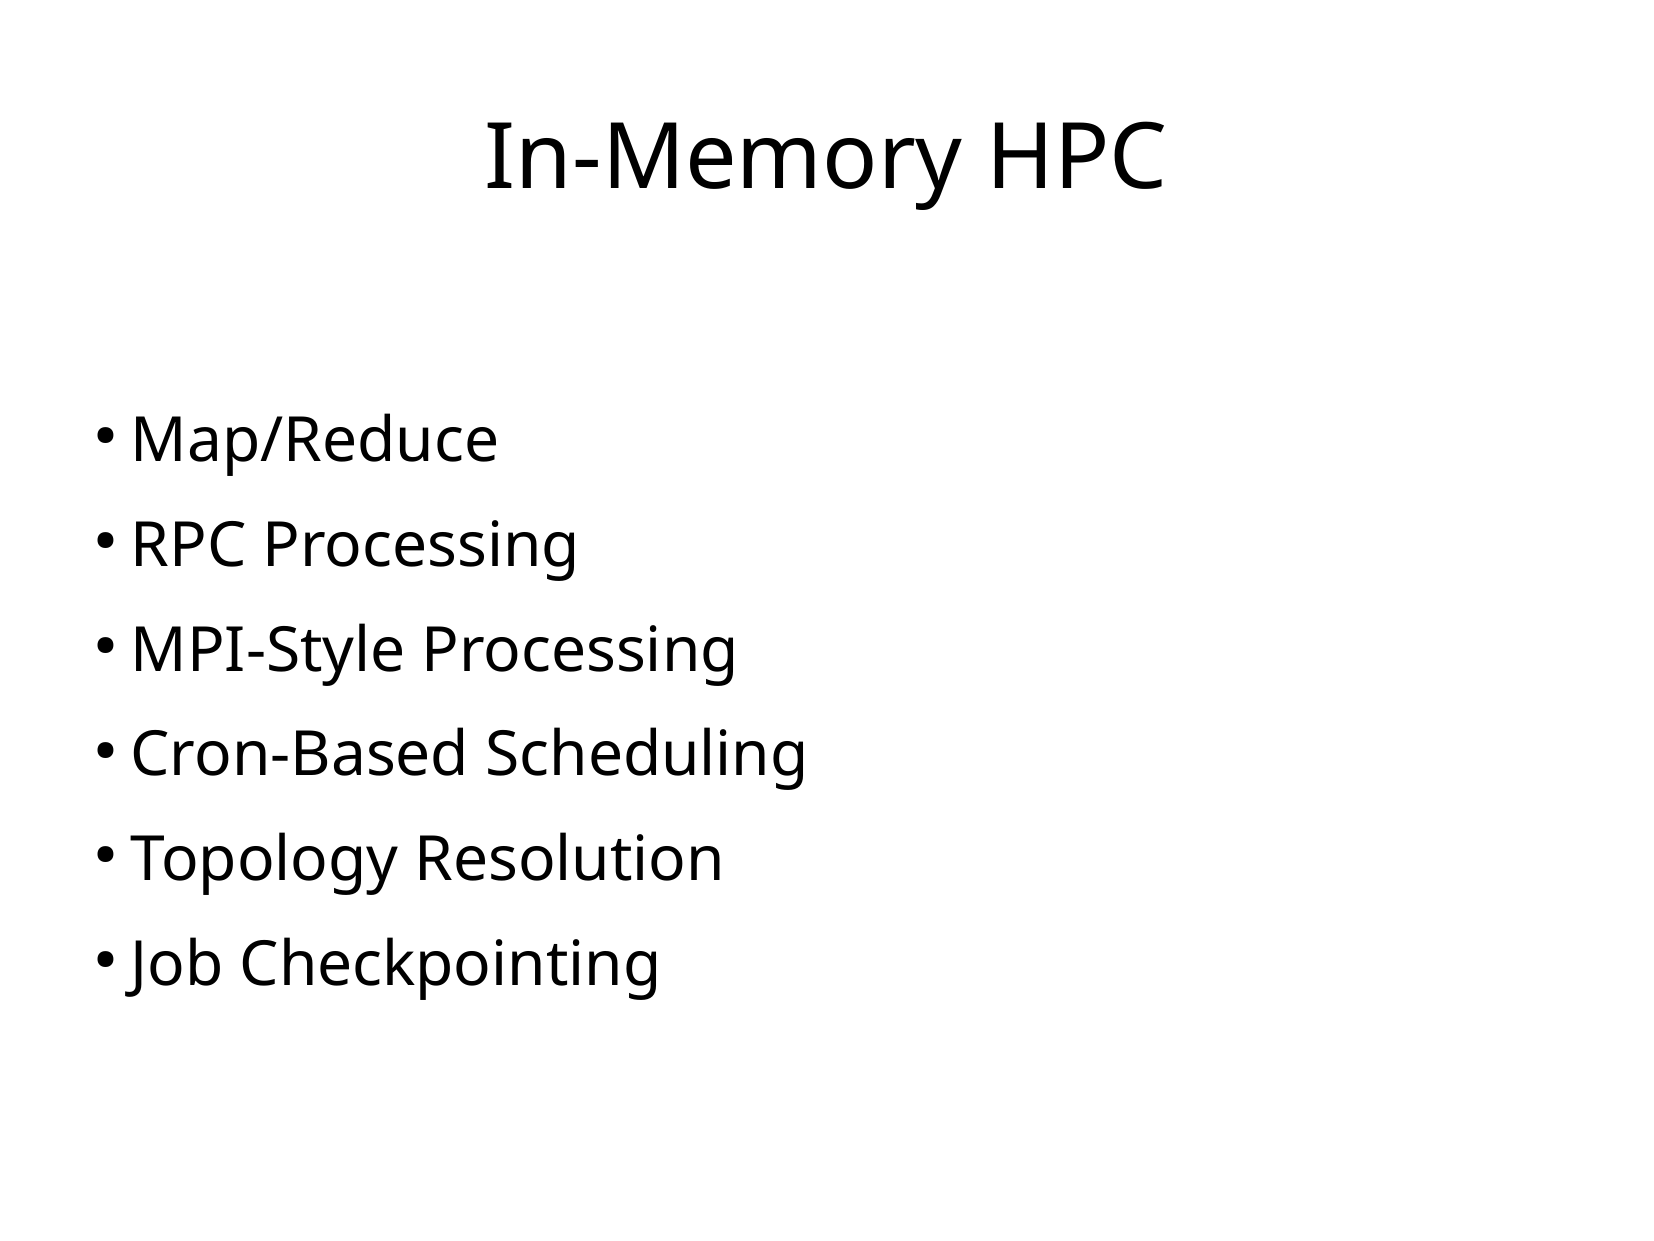

# In-Memory HPC
Map/Reduce
RPC Processing
MPI-Style Processing
Cron-Based Scheduling
Topology Resolution
Job Checkpointing